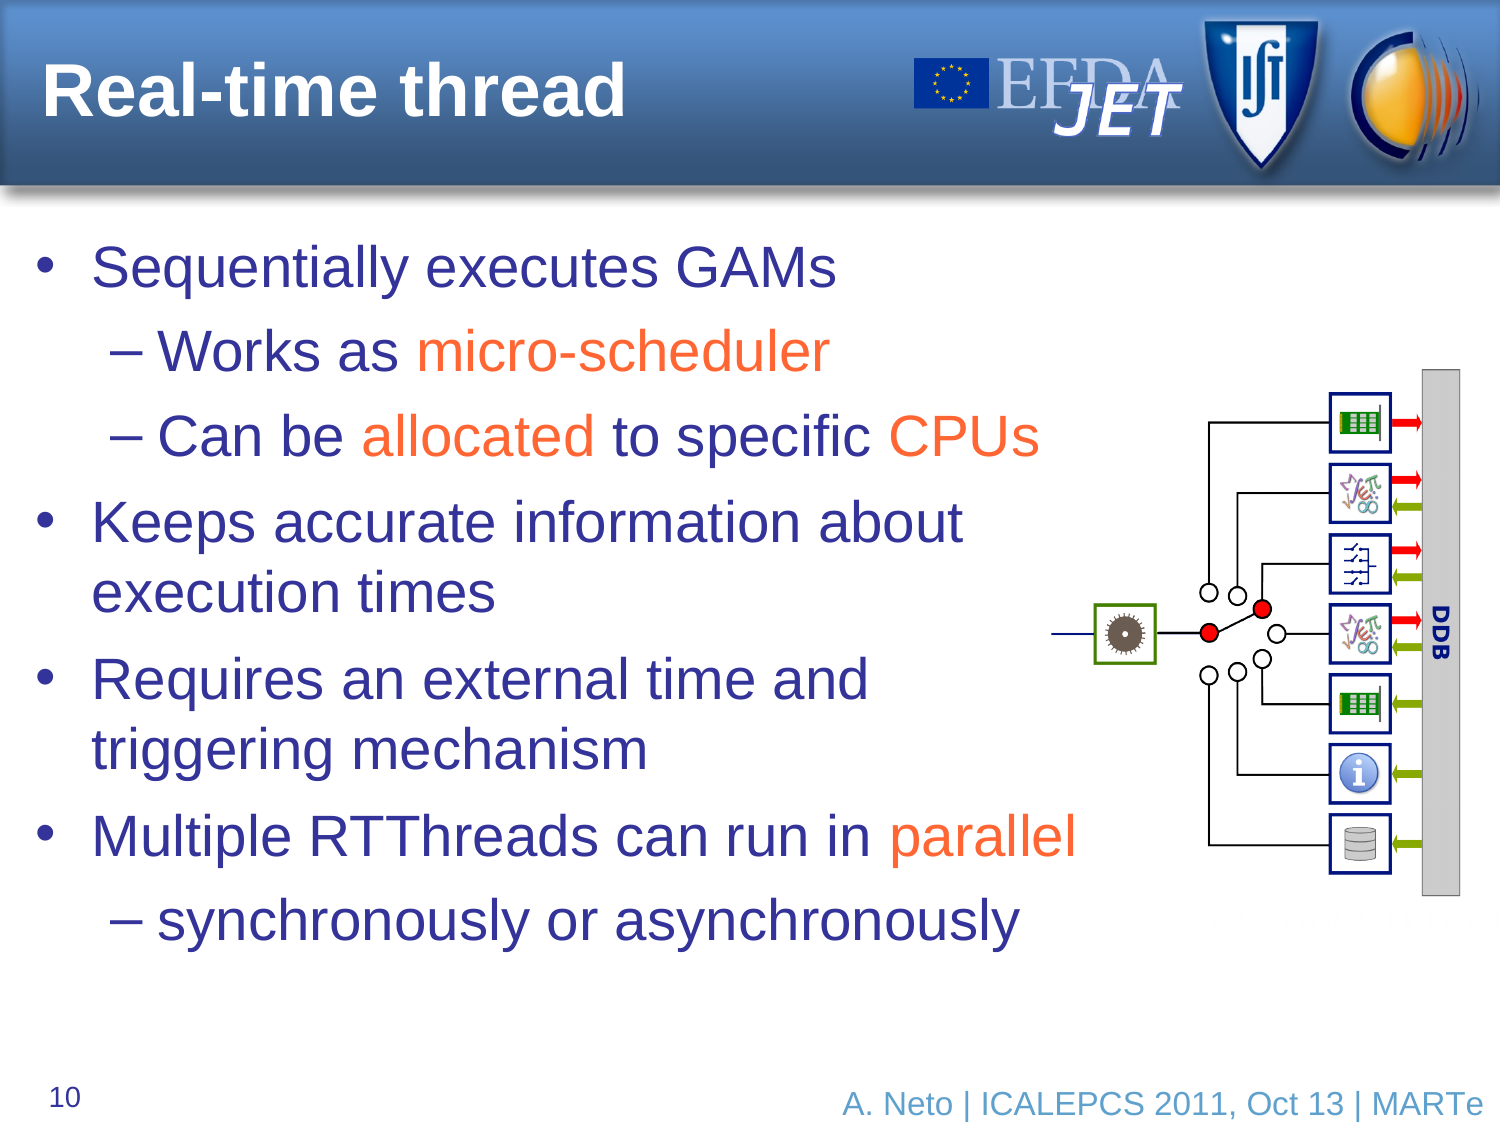

# Real-time thread
Sequentially executes GAMs
Works as micro-scheduler
Can be allocated to specific CPUs
Keeps accurate information about execution times
Requires an external time and triggering mechanism
Multiple RTThreads can run in parallel
synchronously or asynchronously